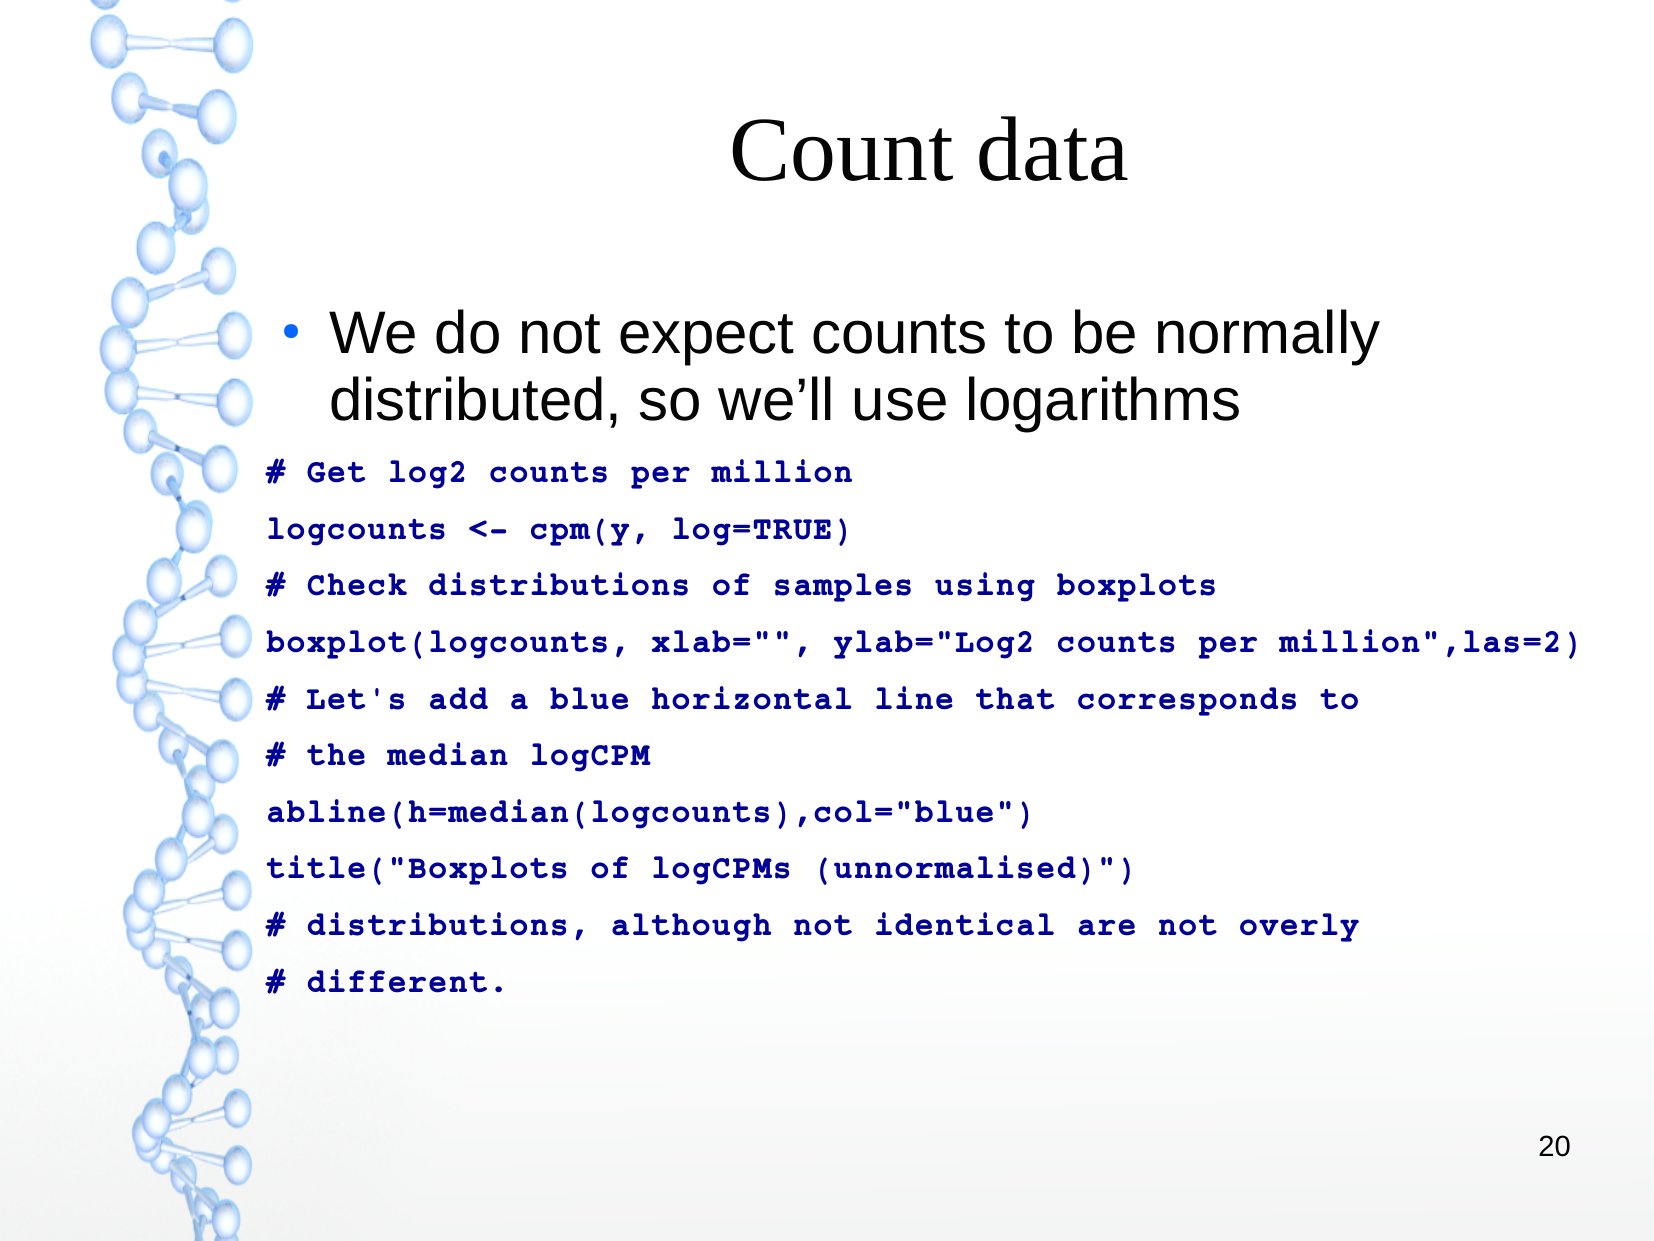

# Count data
We do not expect counts to be normally distributed, so we’ll use logarithms
# Get log2 counts per million
logcounts <- cpm(y, log=TRUE)
# Check distributions of samples using boxplots
boxplot(logcounts, xlab="", ylab="Log2 counts per million",las=2)
# Let's add a blue horizontal line that corresponds to
# the median logCPM
abline(h=median(logcounts),col="blue")
title("Boxplots of logCPMs (unnormalised)")
# distributions, although not identical are not overly
# different.
20